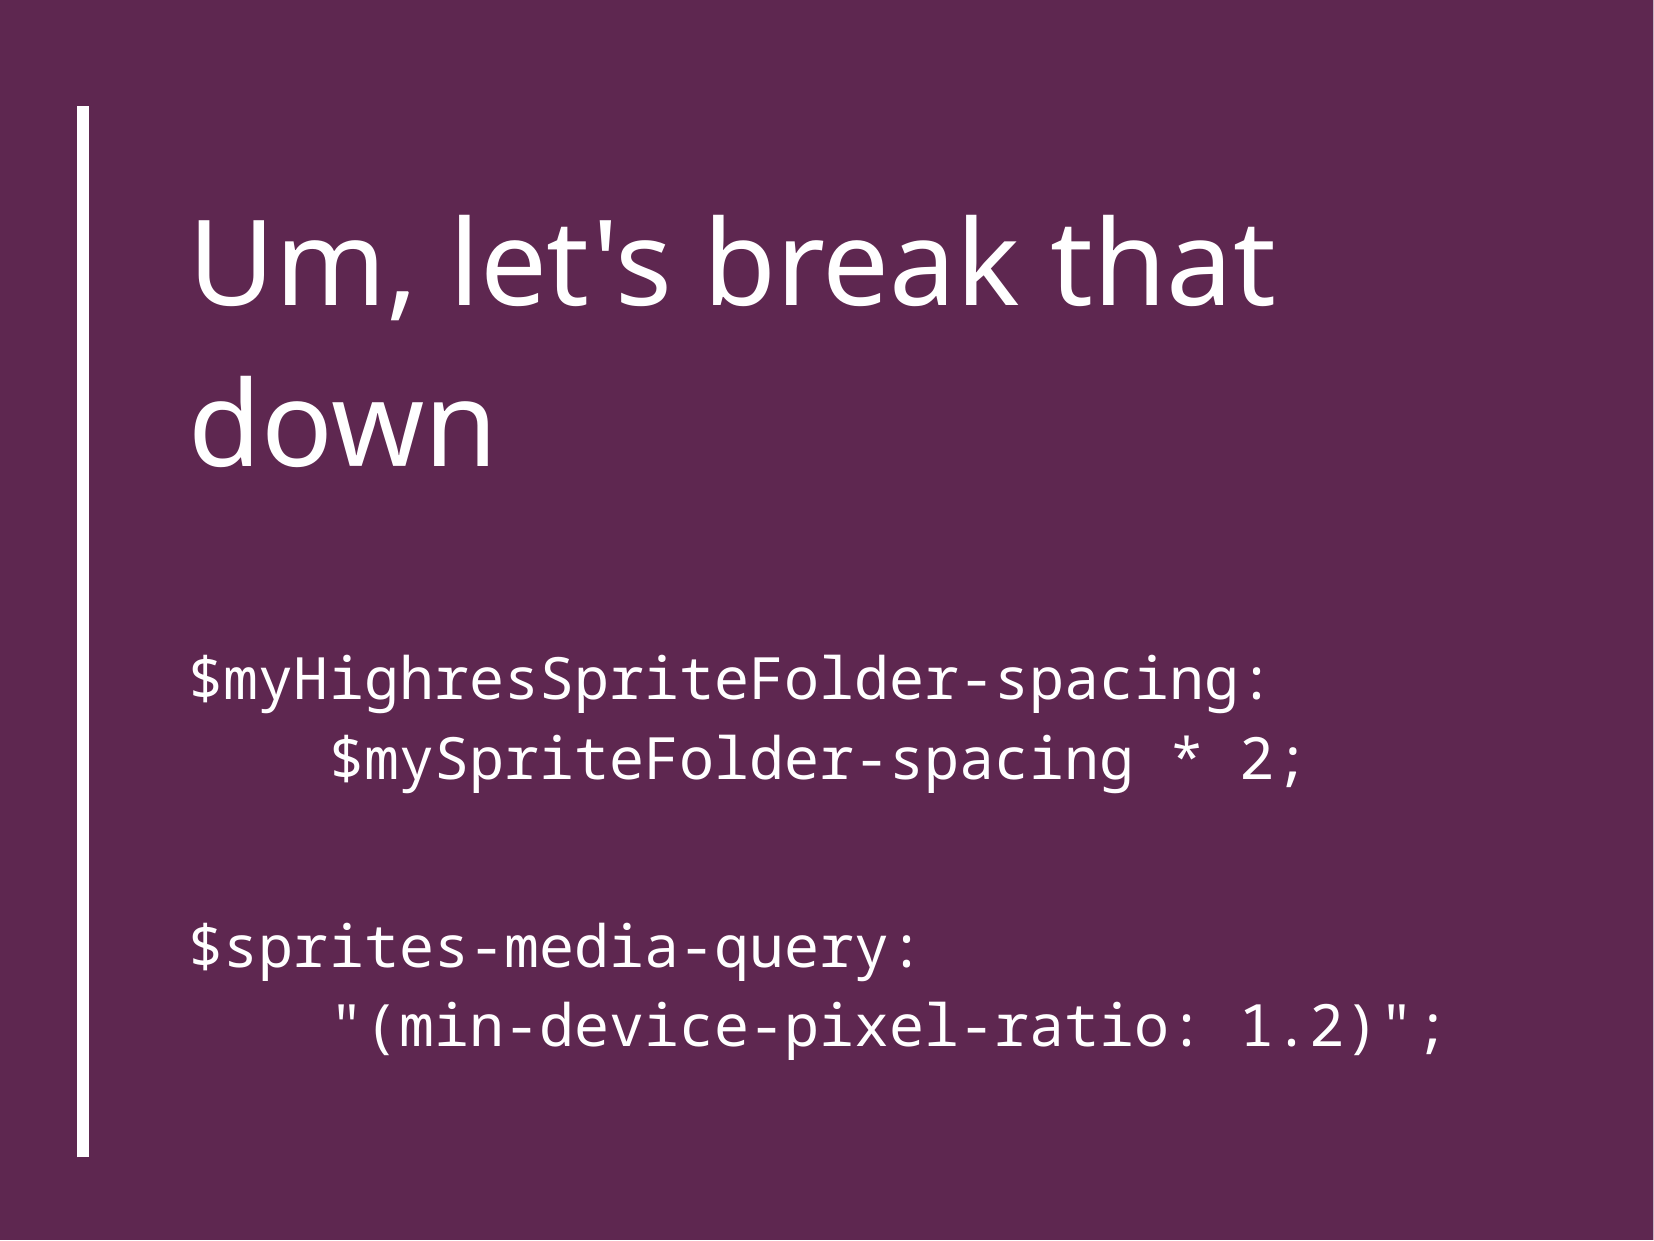

# Um, let's break that down
$myHighresSpriteFolder-spacing:
 $mySpriteFolder-spacing * 2;
$sprites-media-query:
 "(min-device-pixel-ratio: 1.2)";